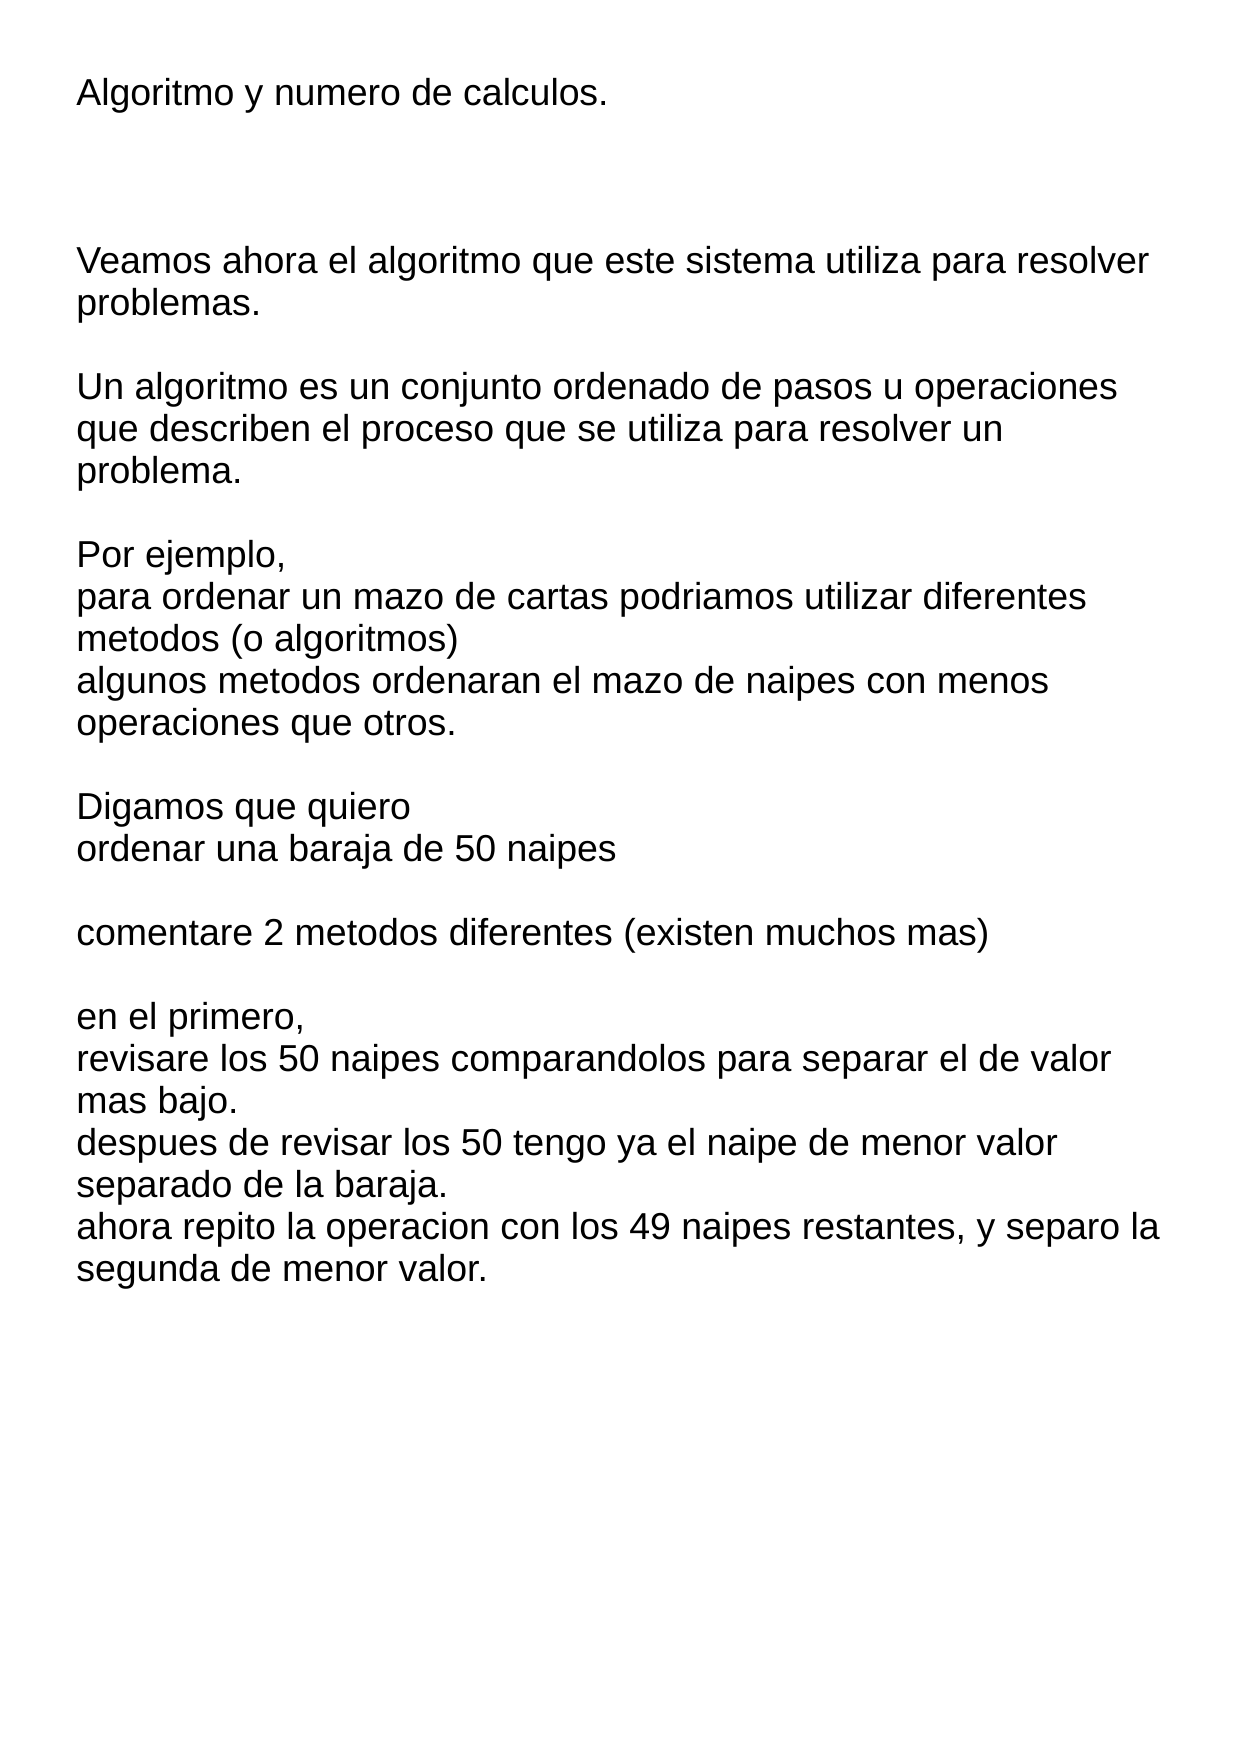

Algoritmo y numero de calculos.
Veamos ahora el algoritmo que este sistema utiliza para resolver problemas.
Un algoritmo es un conjunto ordenado de pasos u operaciones que describen el proceso que se utiliza para resolver un problema.
Por ejemplo,
para ordenar un mazo de cartas podriamos utilizar diferentes metodos (o algoritmos)
algunos metodos ordenaran el mazo de naipes con menos operaciones que otros.
Digamos que quiero
ordenar una baraja de 50 naipes
comentare 2 metodos diferentes (existen muchos mas)
en el primero,
revisare los 50 naipes comparandolos para separar el de valor mas bajo.
despues de revisar los 50 tengo ya el naipe de menor valor separado de la baraja.
ahora repito la operacion con los 49 naipes restantes, y separo la segunda de menor valor.